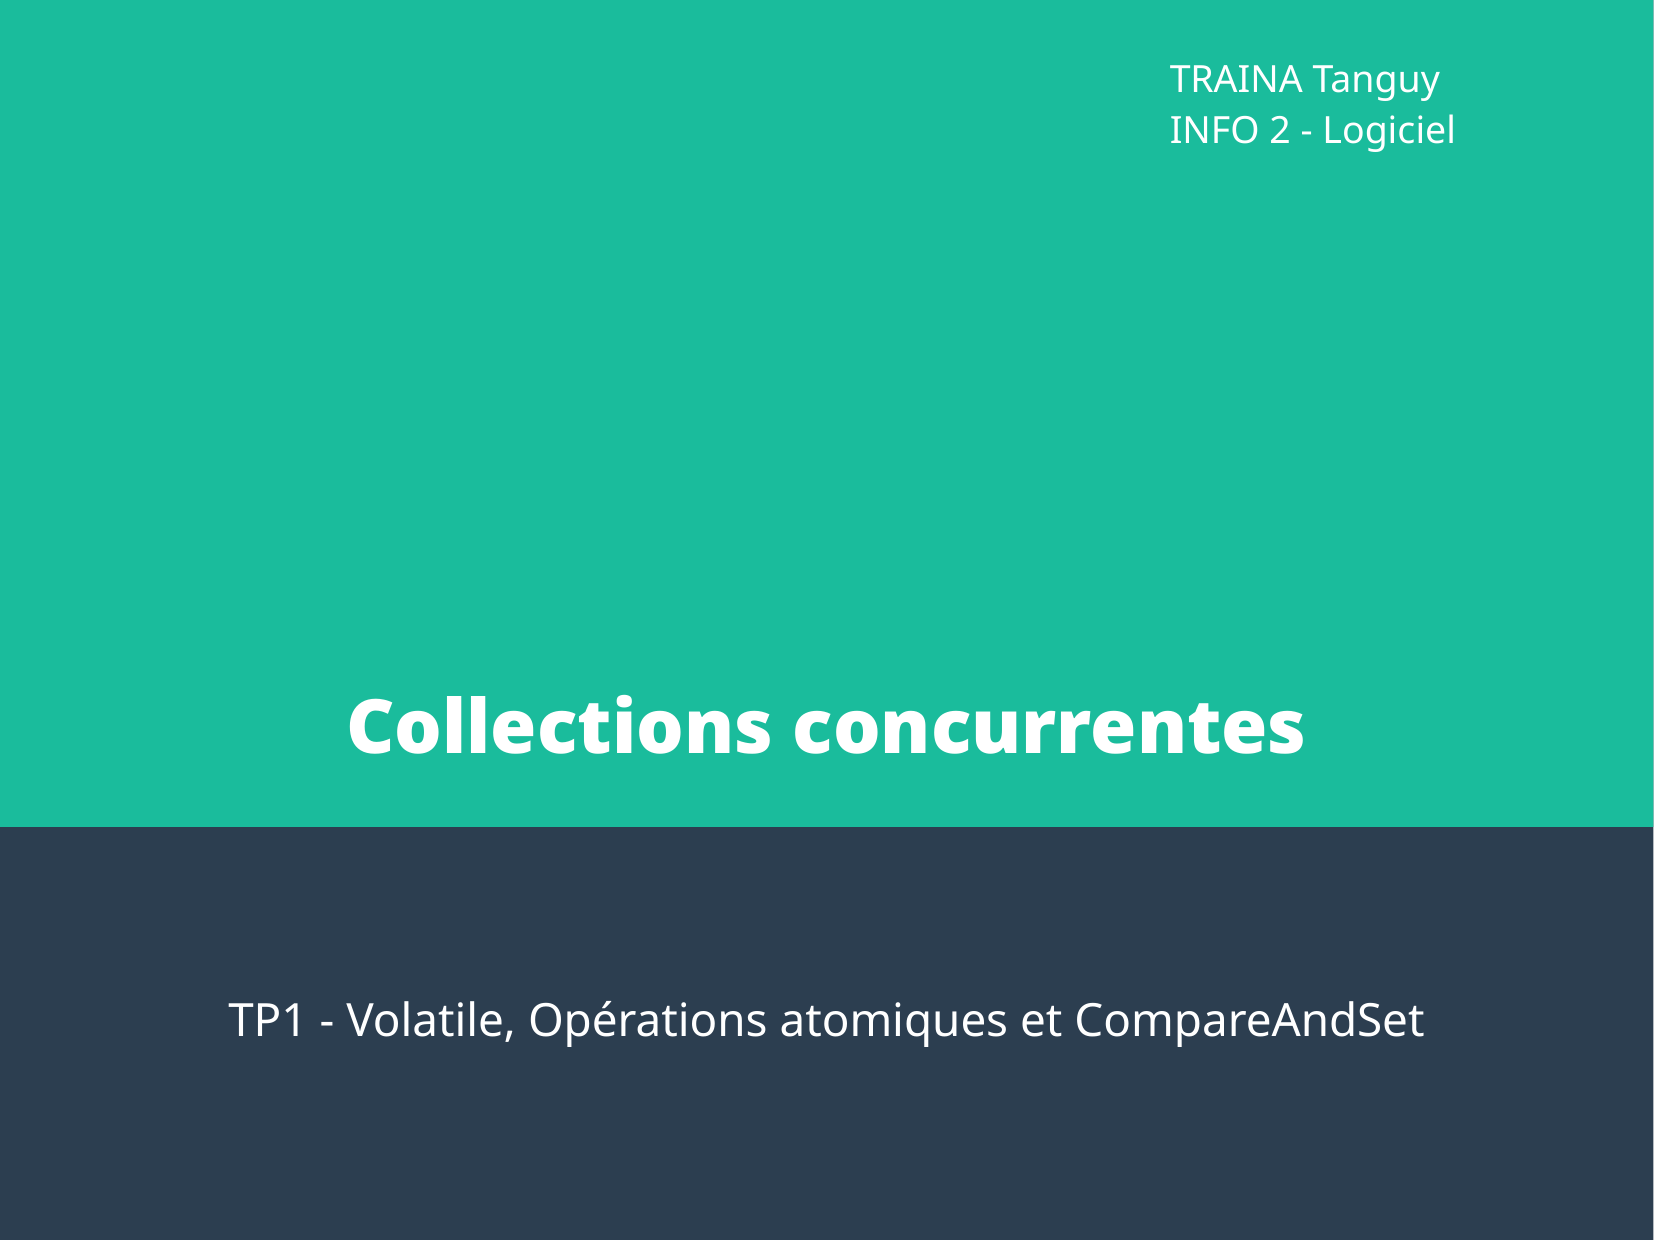

TRAINA Tanguy
INFO 2 - Logiciel
# Collections concurrentes
TP1 - Volatile, Opérations atomiques et CompareAndSet